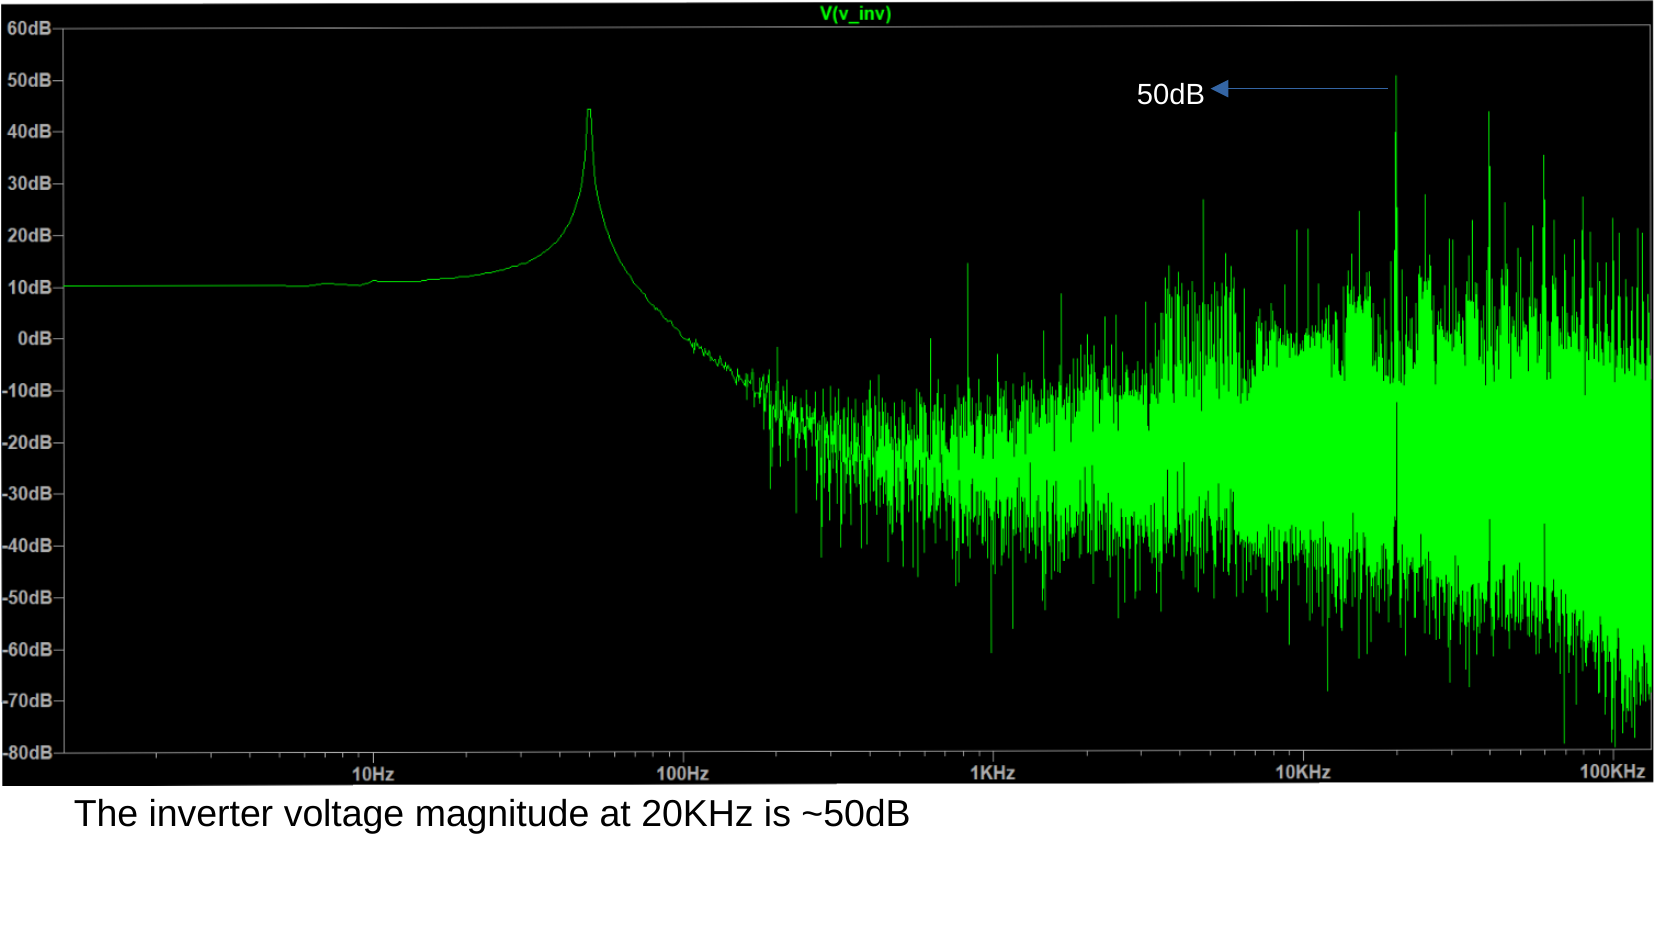

#
50dB
The inverter voltage magnitude at 20KHz is ~50dB